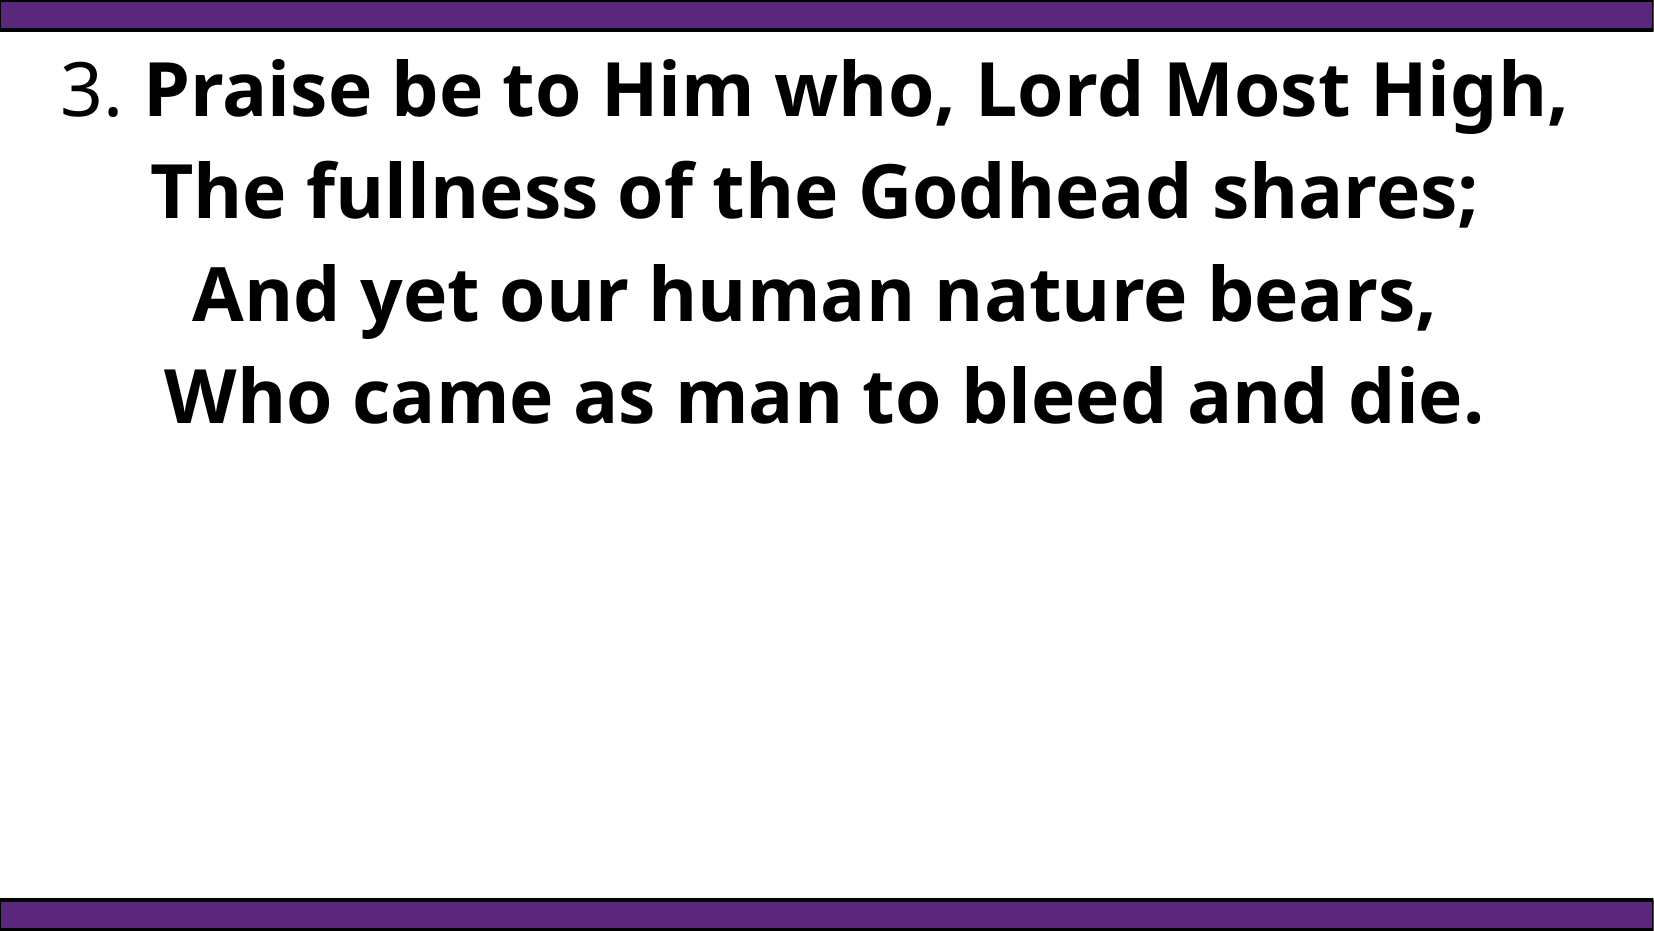

3. Praise be to Him who, Lord Most High,
The fullness of the Godhead shares;
And yet our human nature bears,
Who came as man to bleed and die.